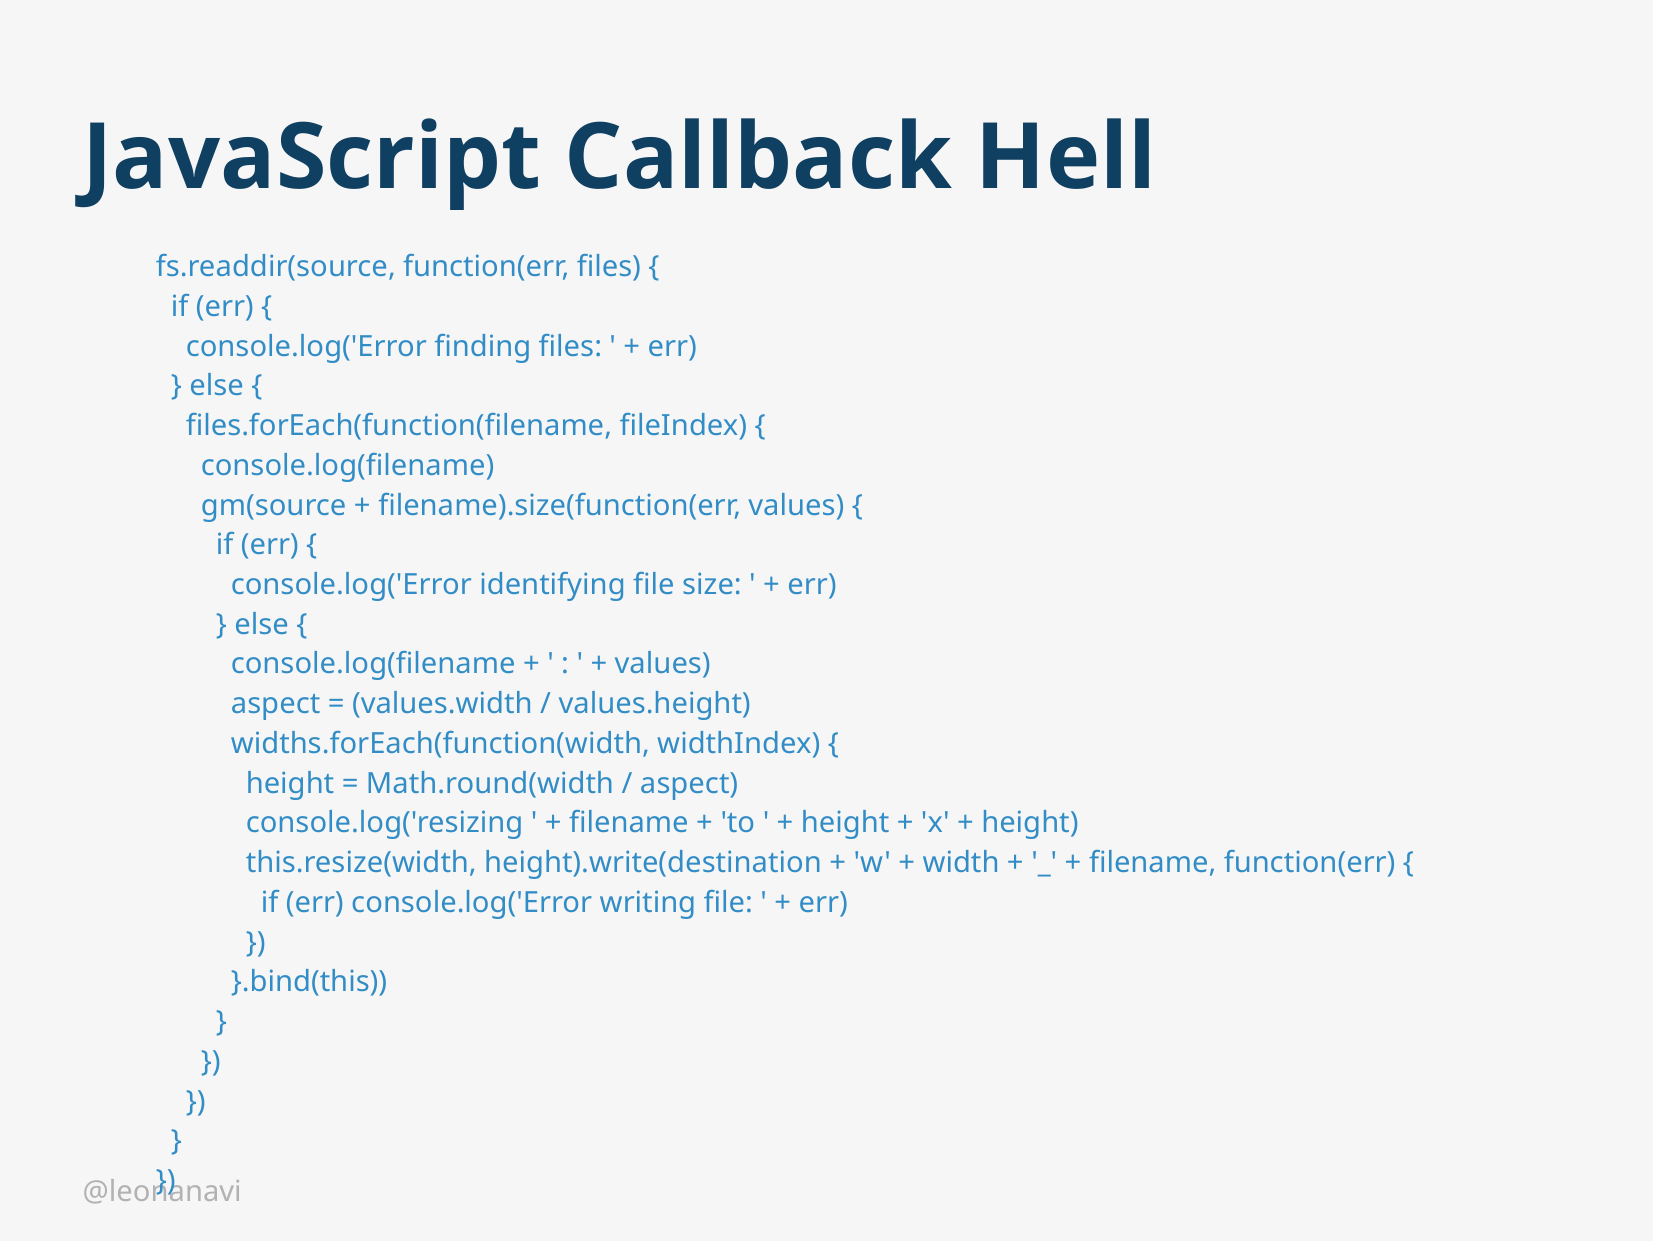

# JavaScript Callback Hell
fs.readdir(source, function(err, files) {
 if (err) {
 console.log('Error finding files: ' + err)
 } else {
 files.forEach(function(filename, fileIndex) {
 console.log(filename)
 gm(source + filename).size(function(err, values) {
 if (err) {
 console.log('Error identifying file size: ' + err)
 } else {
 console.log(filename + ' : ' + values)
 aspect = (values.width / values.height)
 widths.forEach(function(width, widthIndex) {
 height = Math.round(width / aspect)
 console.log('resizing ' + filename + 'to ' + height + 'x' + height)
 this.resize(width, height).write(destination + 'w' + width + '_' + filename, function(err) {
 if (err) console.log('Error writing file: ' + err)
 })
 }.bind(this))
 }
 })
 })
 }
})
Идеи за избягване на: http://callbackhell.com/